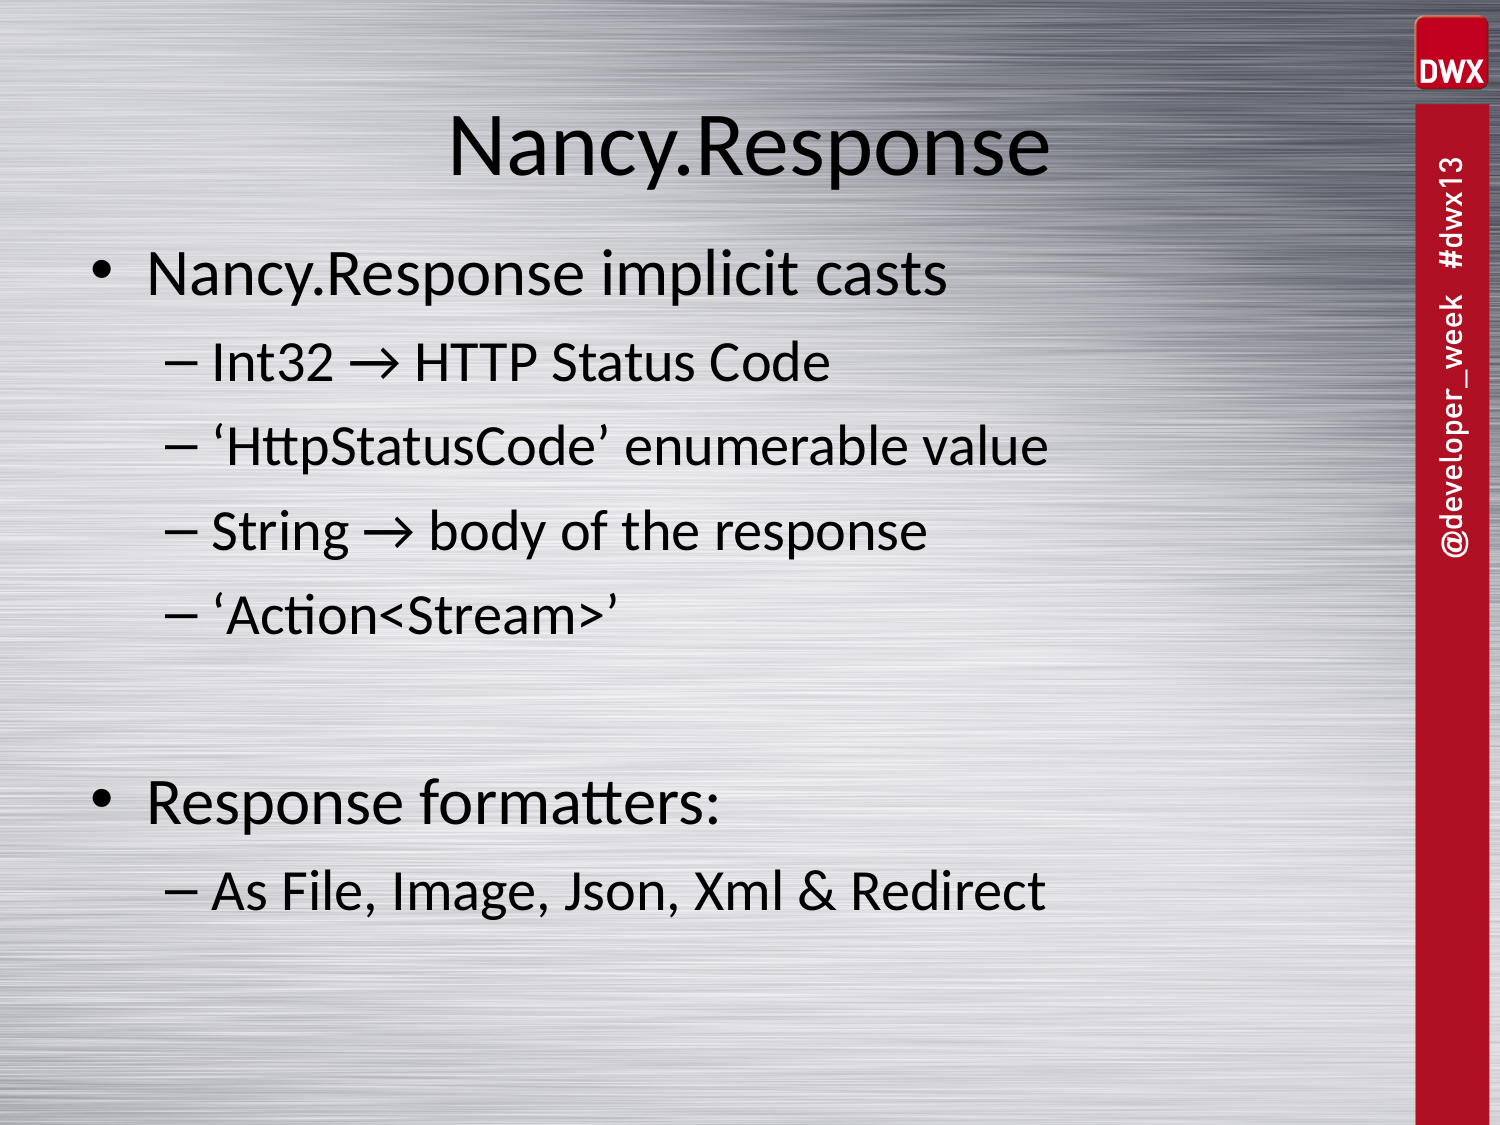

# Nancy.Response
Nancy.Response implicit casts
Int32 → HTTP Status Code
‘HttpStatusCode’ enumerable value
String → body of the response
‘Action<Stream>’
Response formatters:
As File, Image, Json, Xml & Redirect